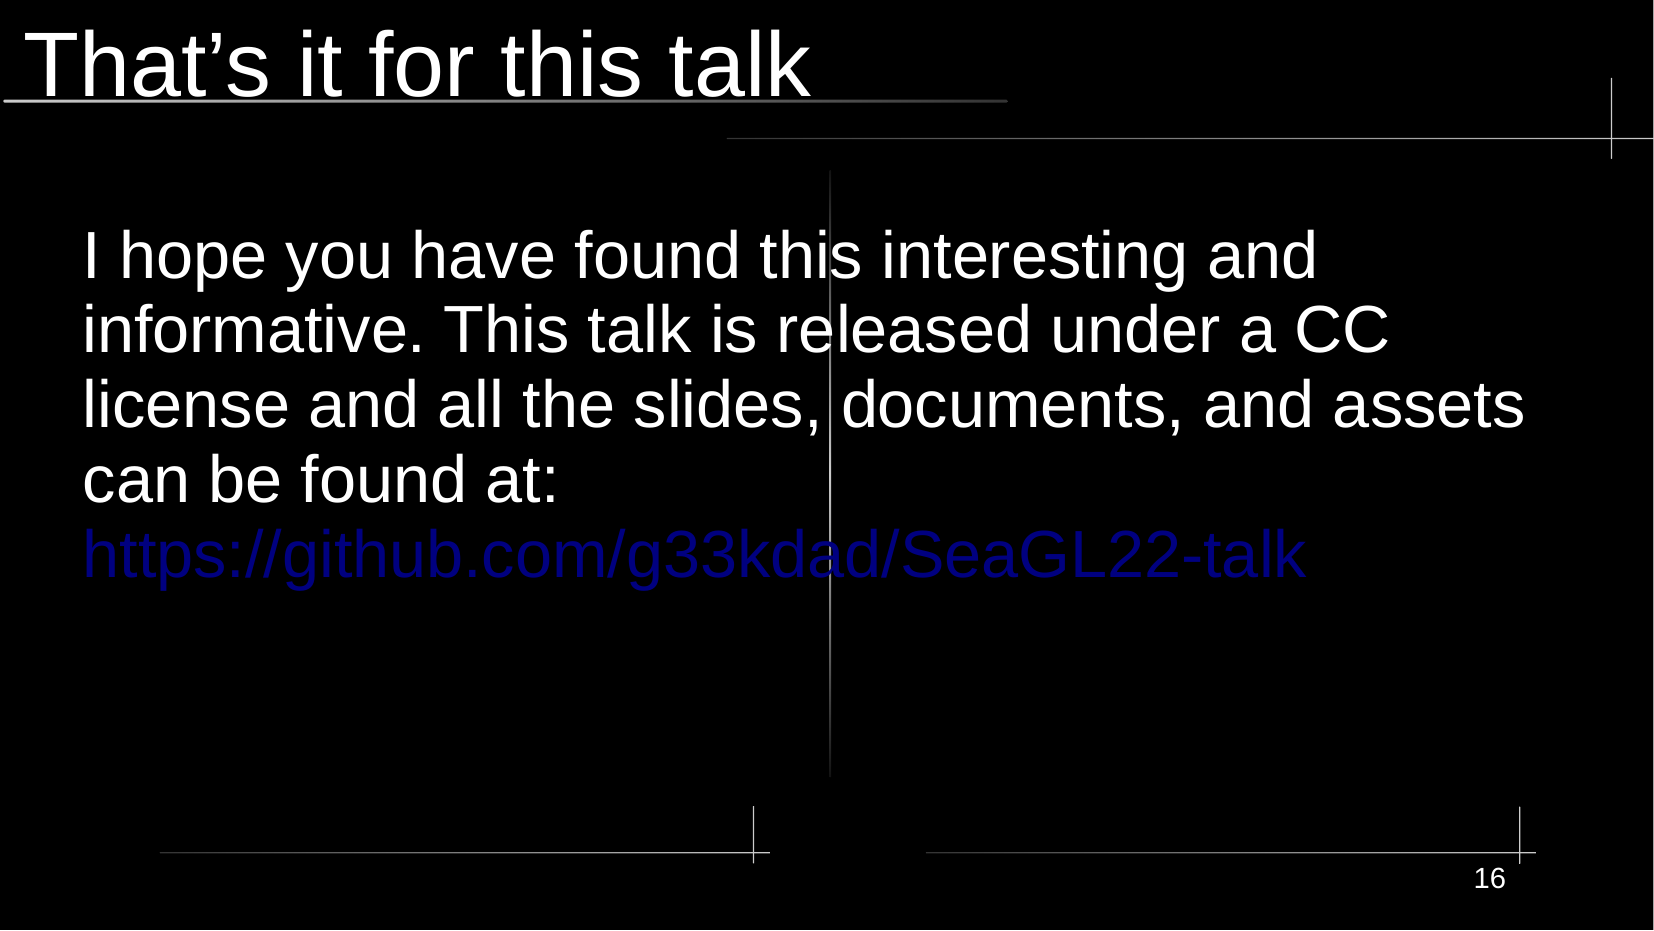

# That’s it for this talk
I hope you have found this interesting and informative. This talk is released under a CC license and all the slides, documents, and assets can be found at: https://github.com/g33kdad/SeaGL22-talk
16